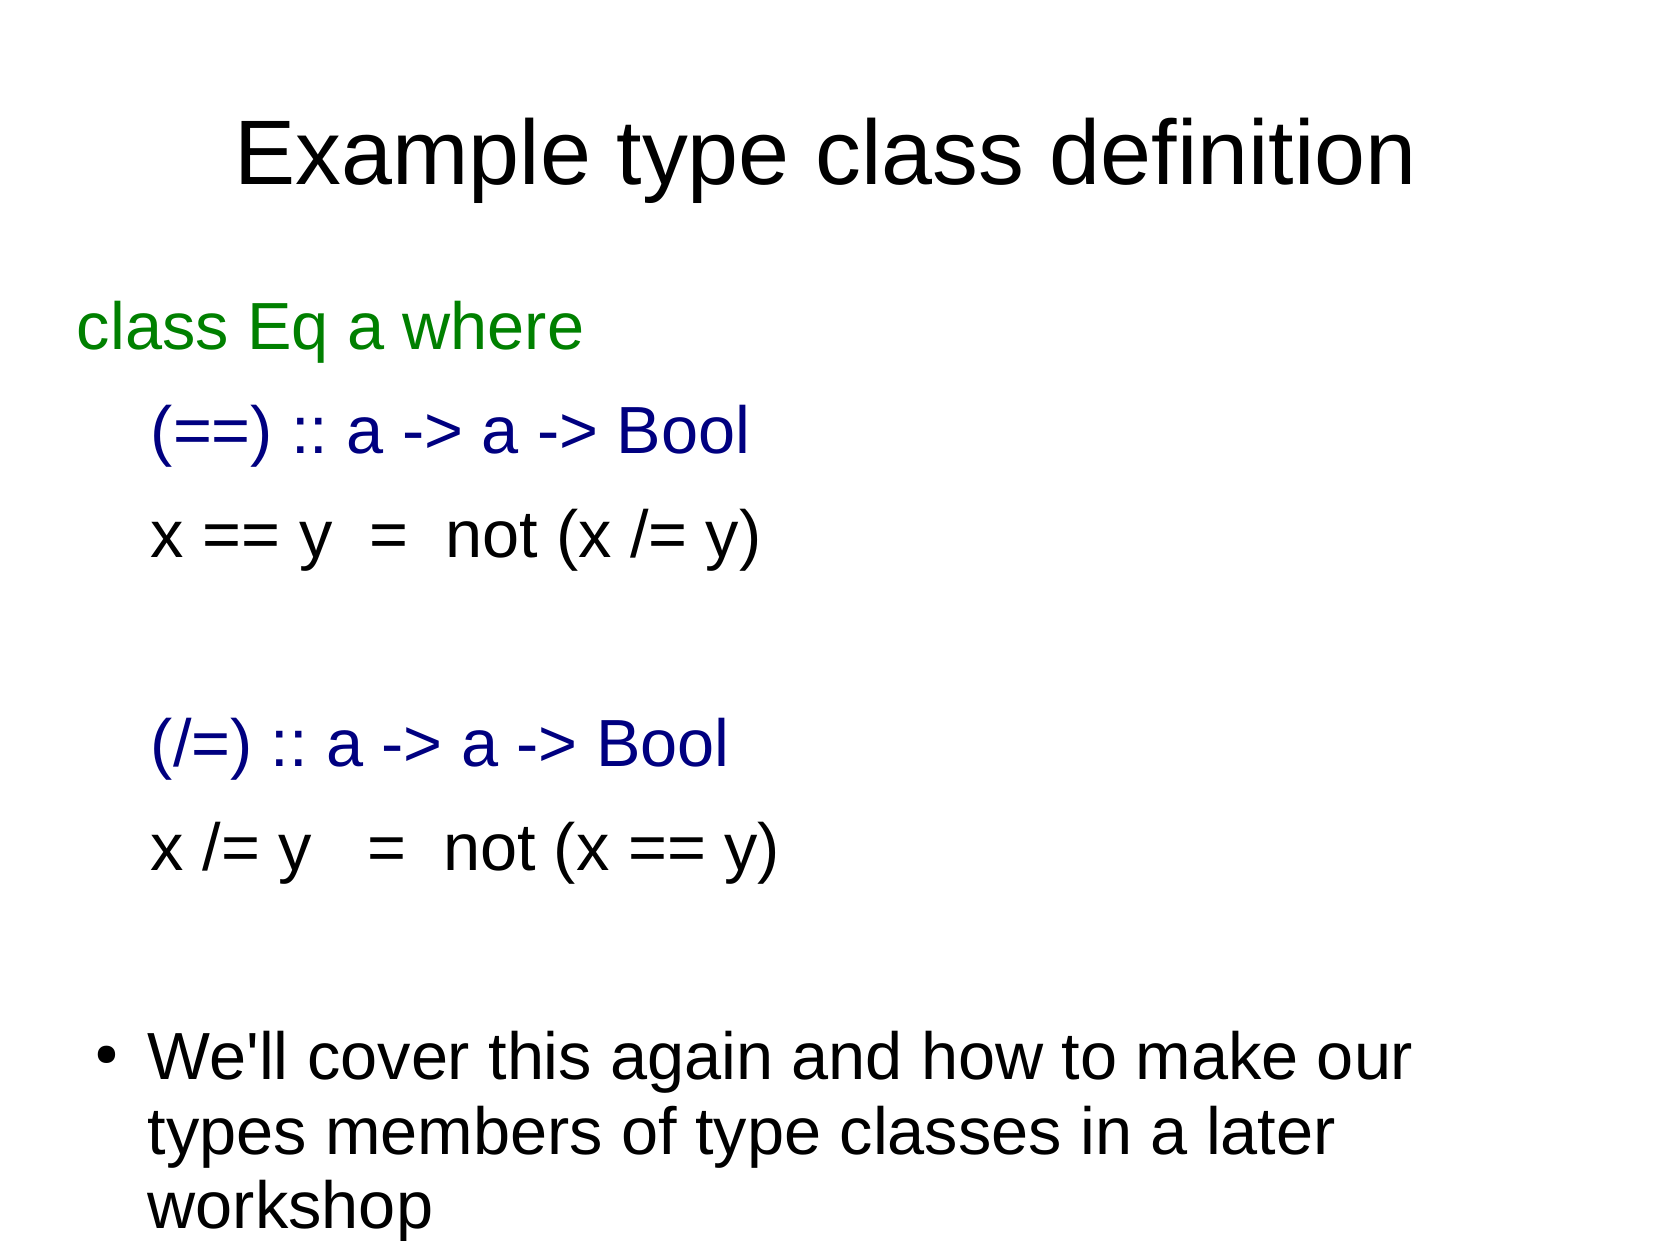

# Example type class definition
class Eq a where
 (==) :: a -> a -> Bool
 x == y = not (x /= y)
 (/=) :: a -> a -> Bool
 x /= y = not (x == y)
We'll cover this again and how to make our types members of type classes in a later workshop